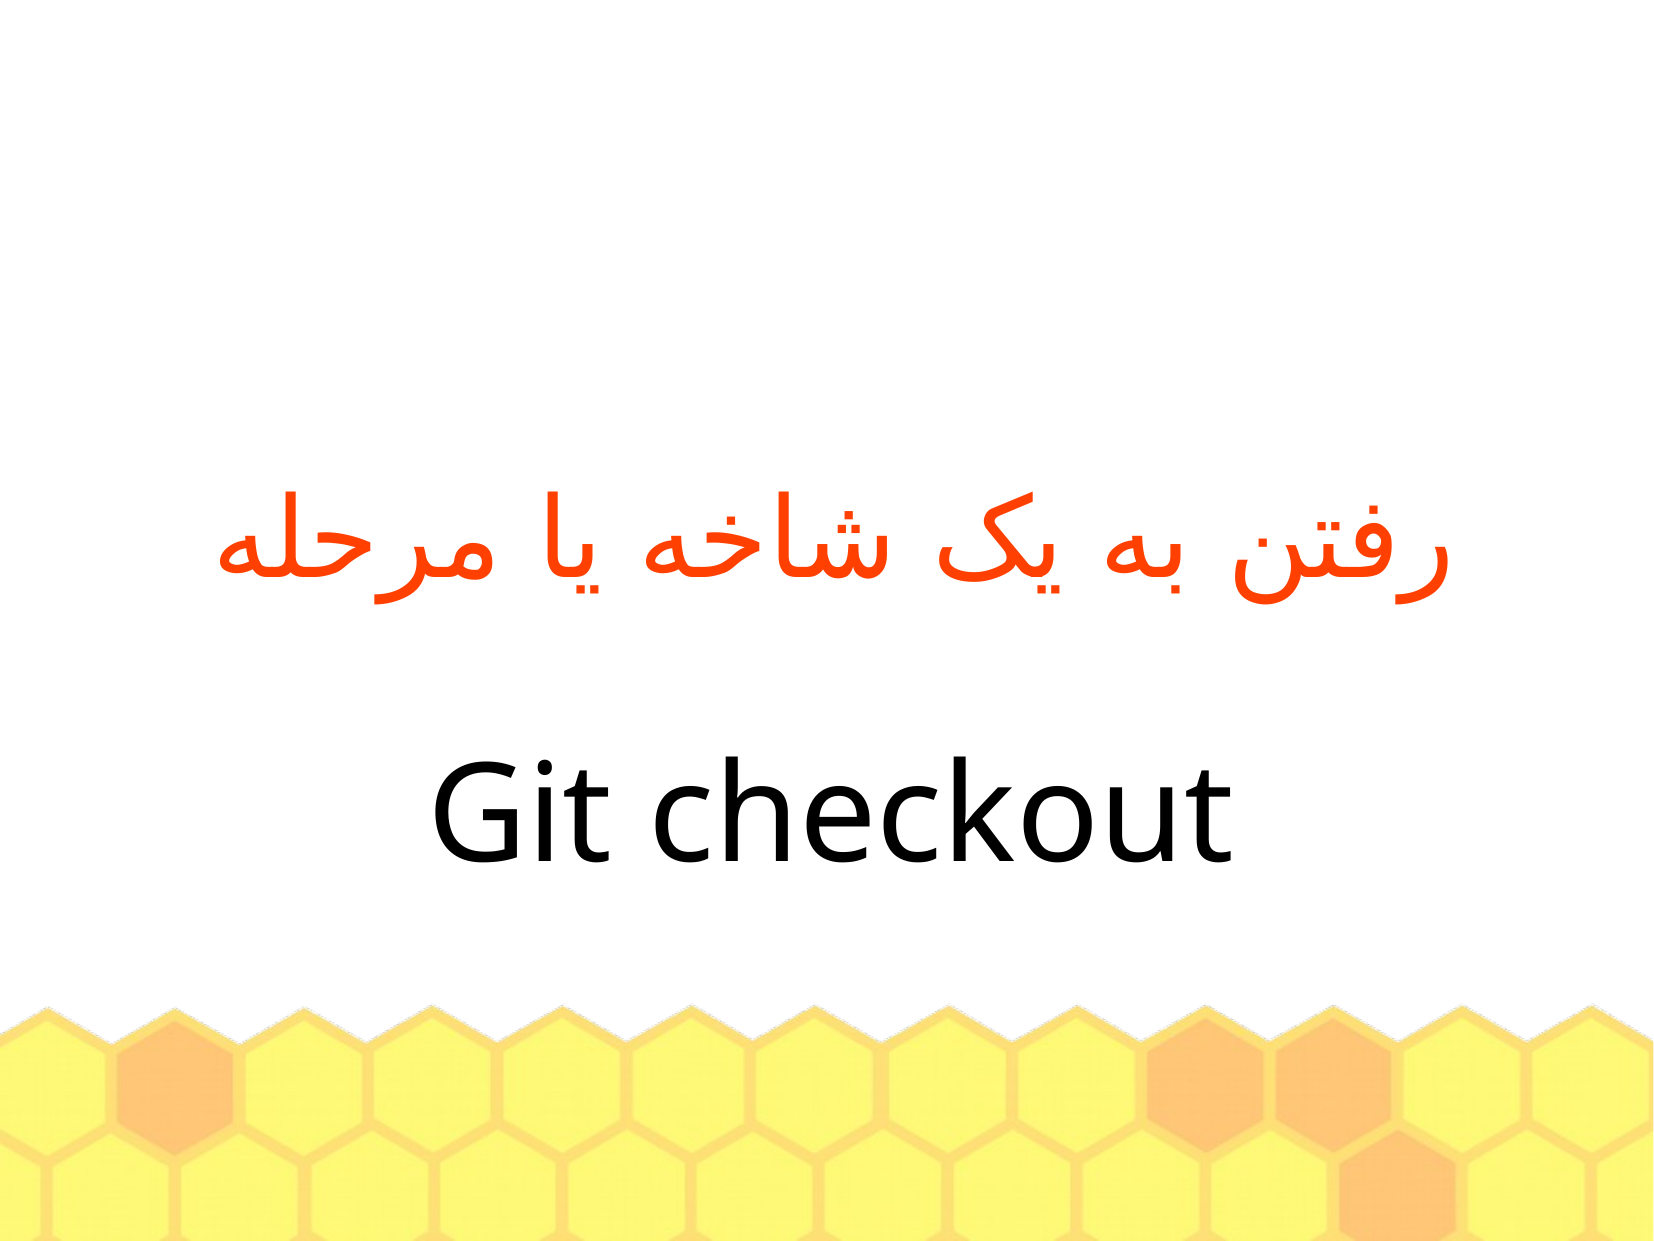

# رفتن به یک شاخه یا مرحله
Git checkout